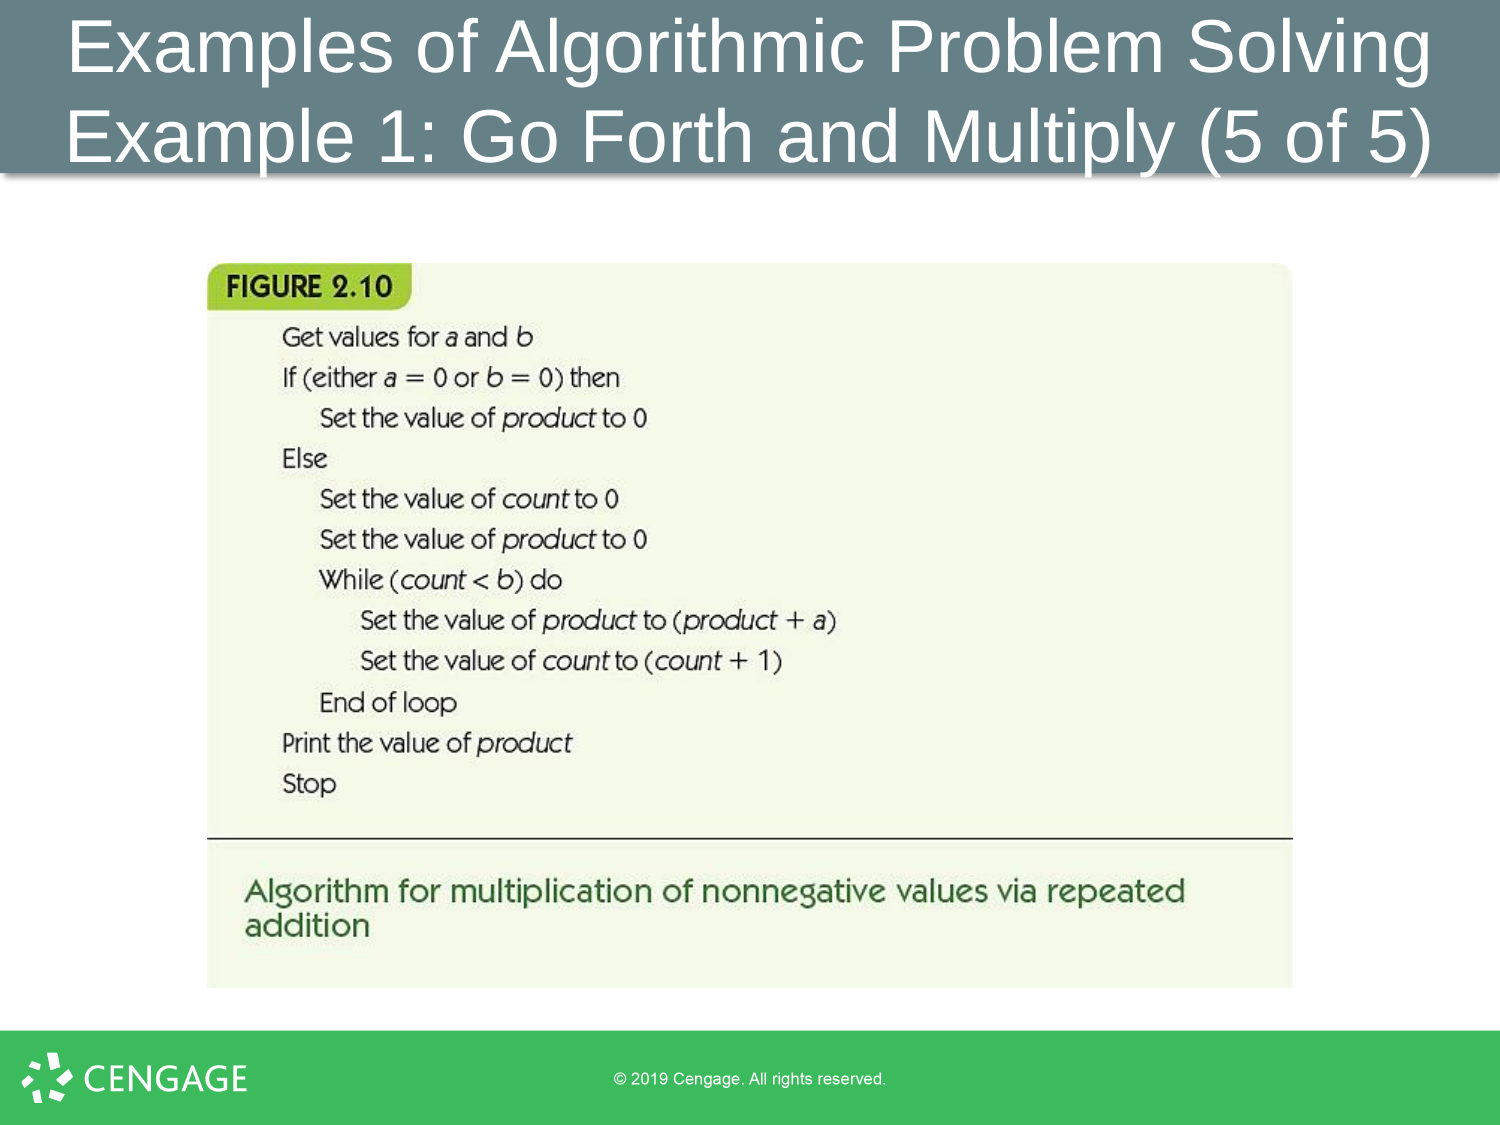

# Examples of Algorithmic Problem Solving Example 1: Go Forth and Multiply (5 of 5)